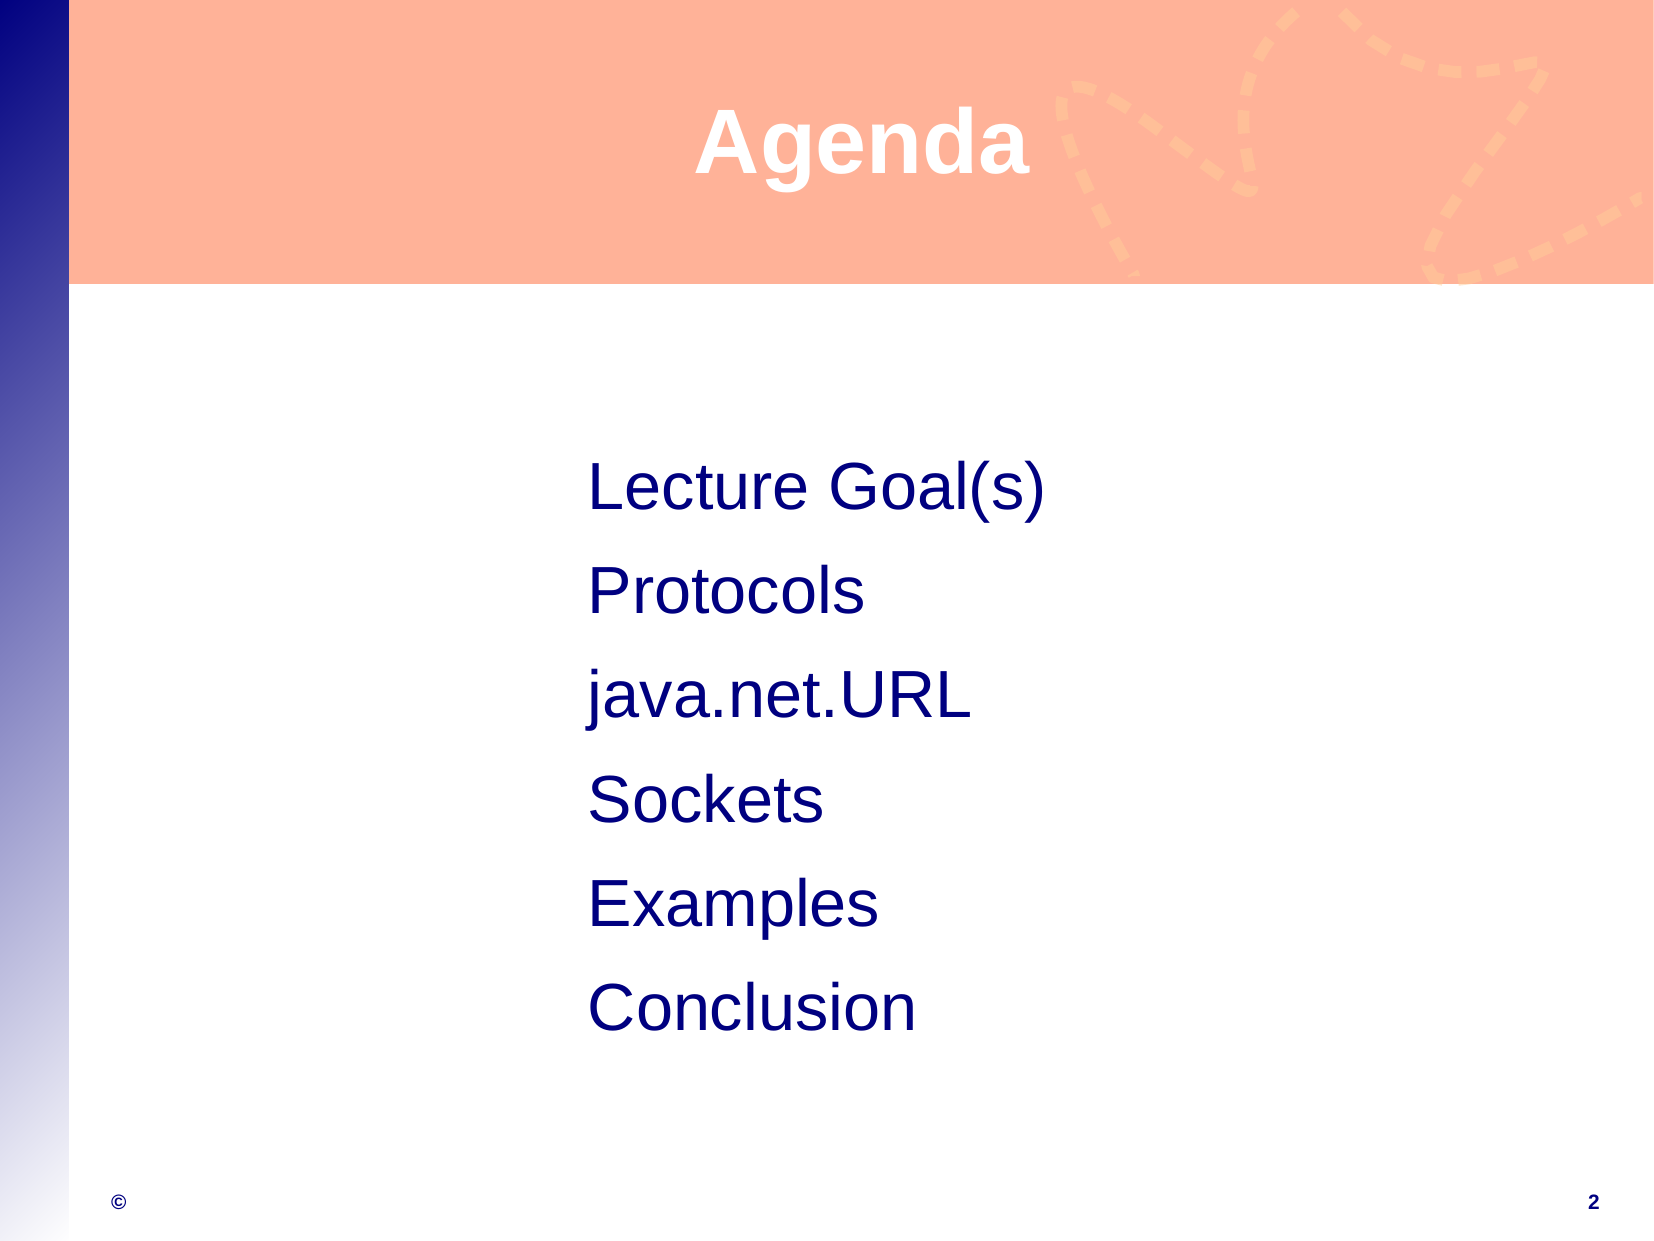

Agenda
# Lecture Goal(s)
Protocols
java.net.URL
Sockets
Examples
Conclusion